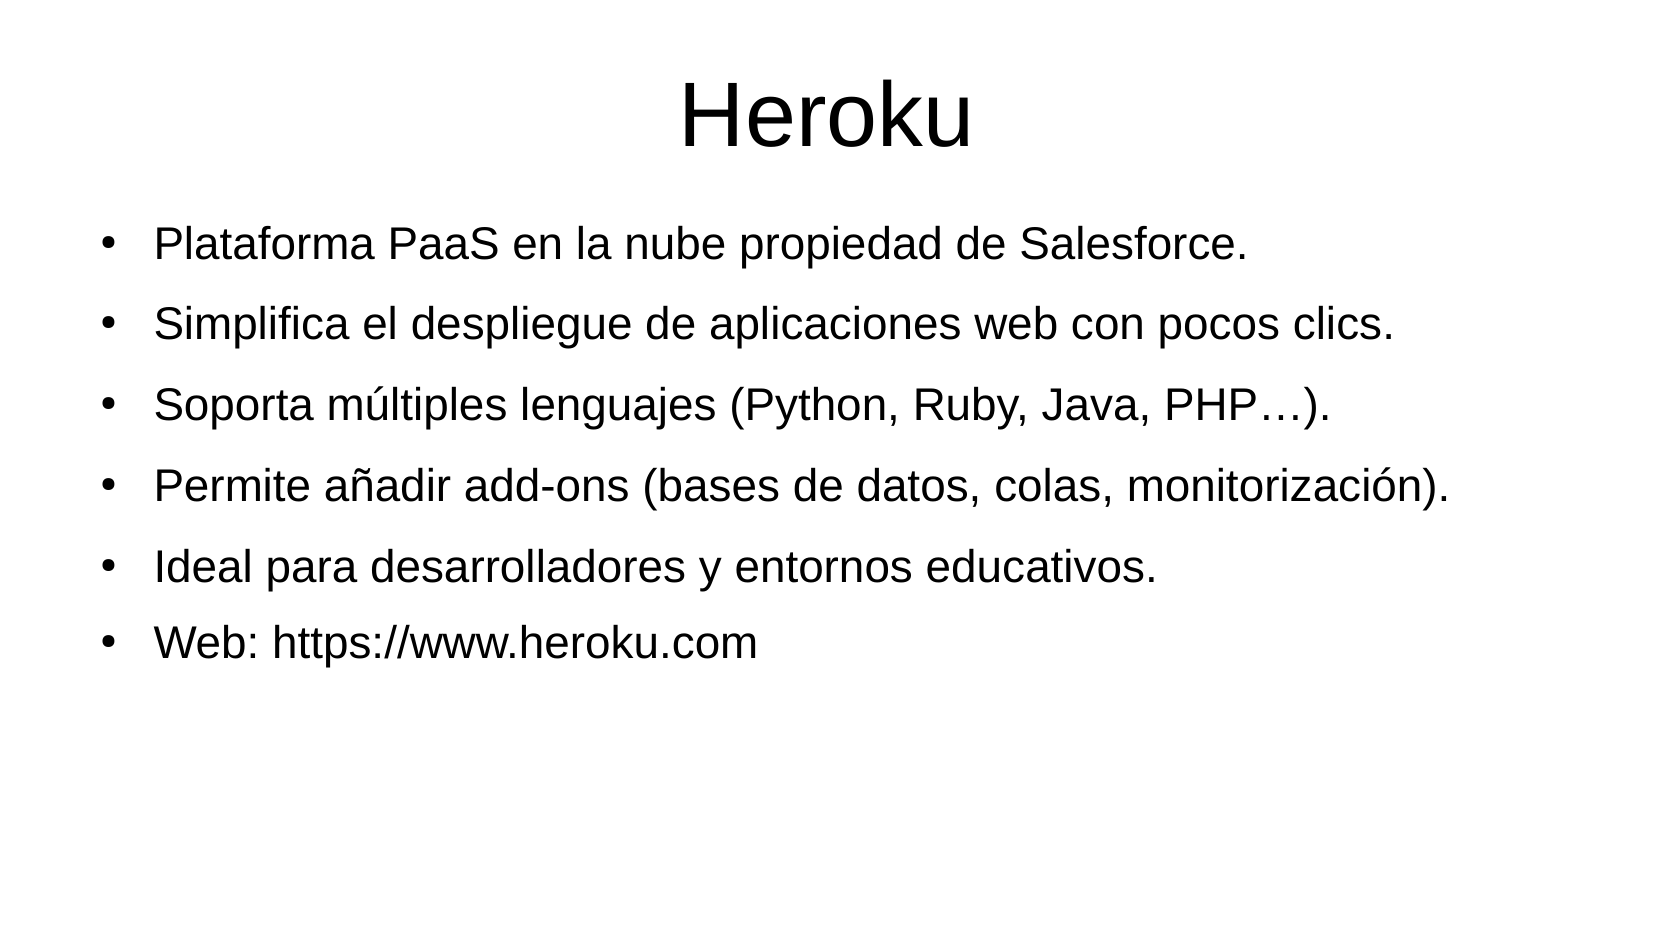

# Heroku
Plataforma PaaS en la nube propiedad de Salesforce.
Simplifica el despliegue de aplicaciones web con pocos clics.
Soporta múltiples lenguajes (Python, Ruby, Java, PHP…).
Permite añadir add-ons (bases de datos, colas, monitorización).
Ideal para desarrolladores y entornos educativos.
Web: https://www.heroku.com